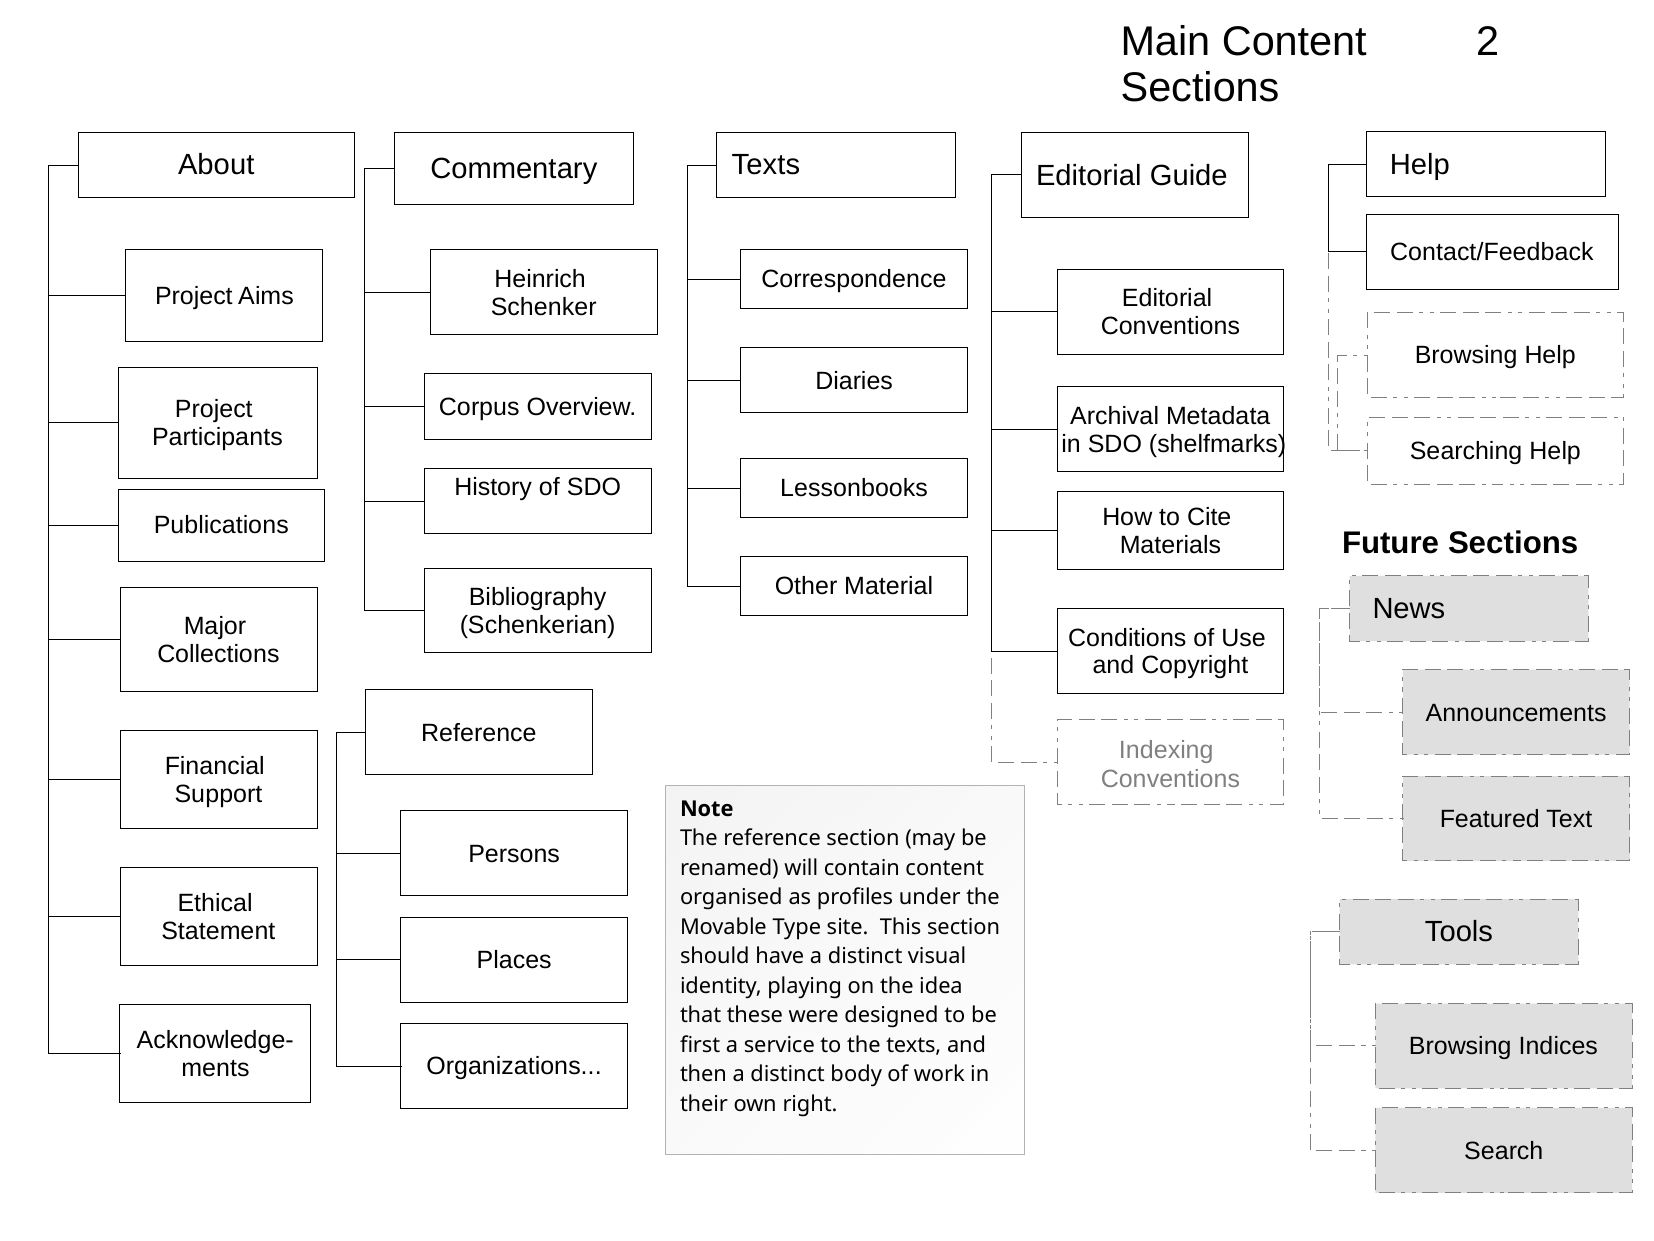

Main Content
Sections
 Help
About
Commentary
Texts
Editorial Guide
Contact/Feedback
Project Aims
Heinrich
Schenker
Correspondence
Editorial
Conventions
Browsing Help
Diaries
Project
Participants
Corpus Overview.
Archival Metadata
 in SDO (shelfmarks)
Searching Help
Lessonbooks
History of SDO
Publications
How to Cite
Materials
Future Sections
Other Material
Bibliography
(Schenkerian)
 News
Major
Collections
Conditions of Use
and Copyright
Announcements
Reference
Indexing
Conventions
Financial
Support
Featured Text
Note
The reference section (may be renamed) will contain content organised as profiles under the Movable Type site. This section should have a distinct visual identity, playing on the idea that these were designed to be first a service to the texts, and then a distinct body of work in their own right.
Persons
Ethical
Statement
Tools
Places
Browsing Indices
Acknowledge-
ments
Organizations...
Search